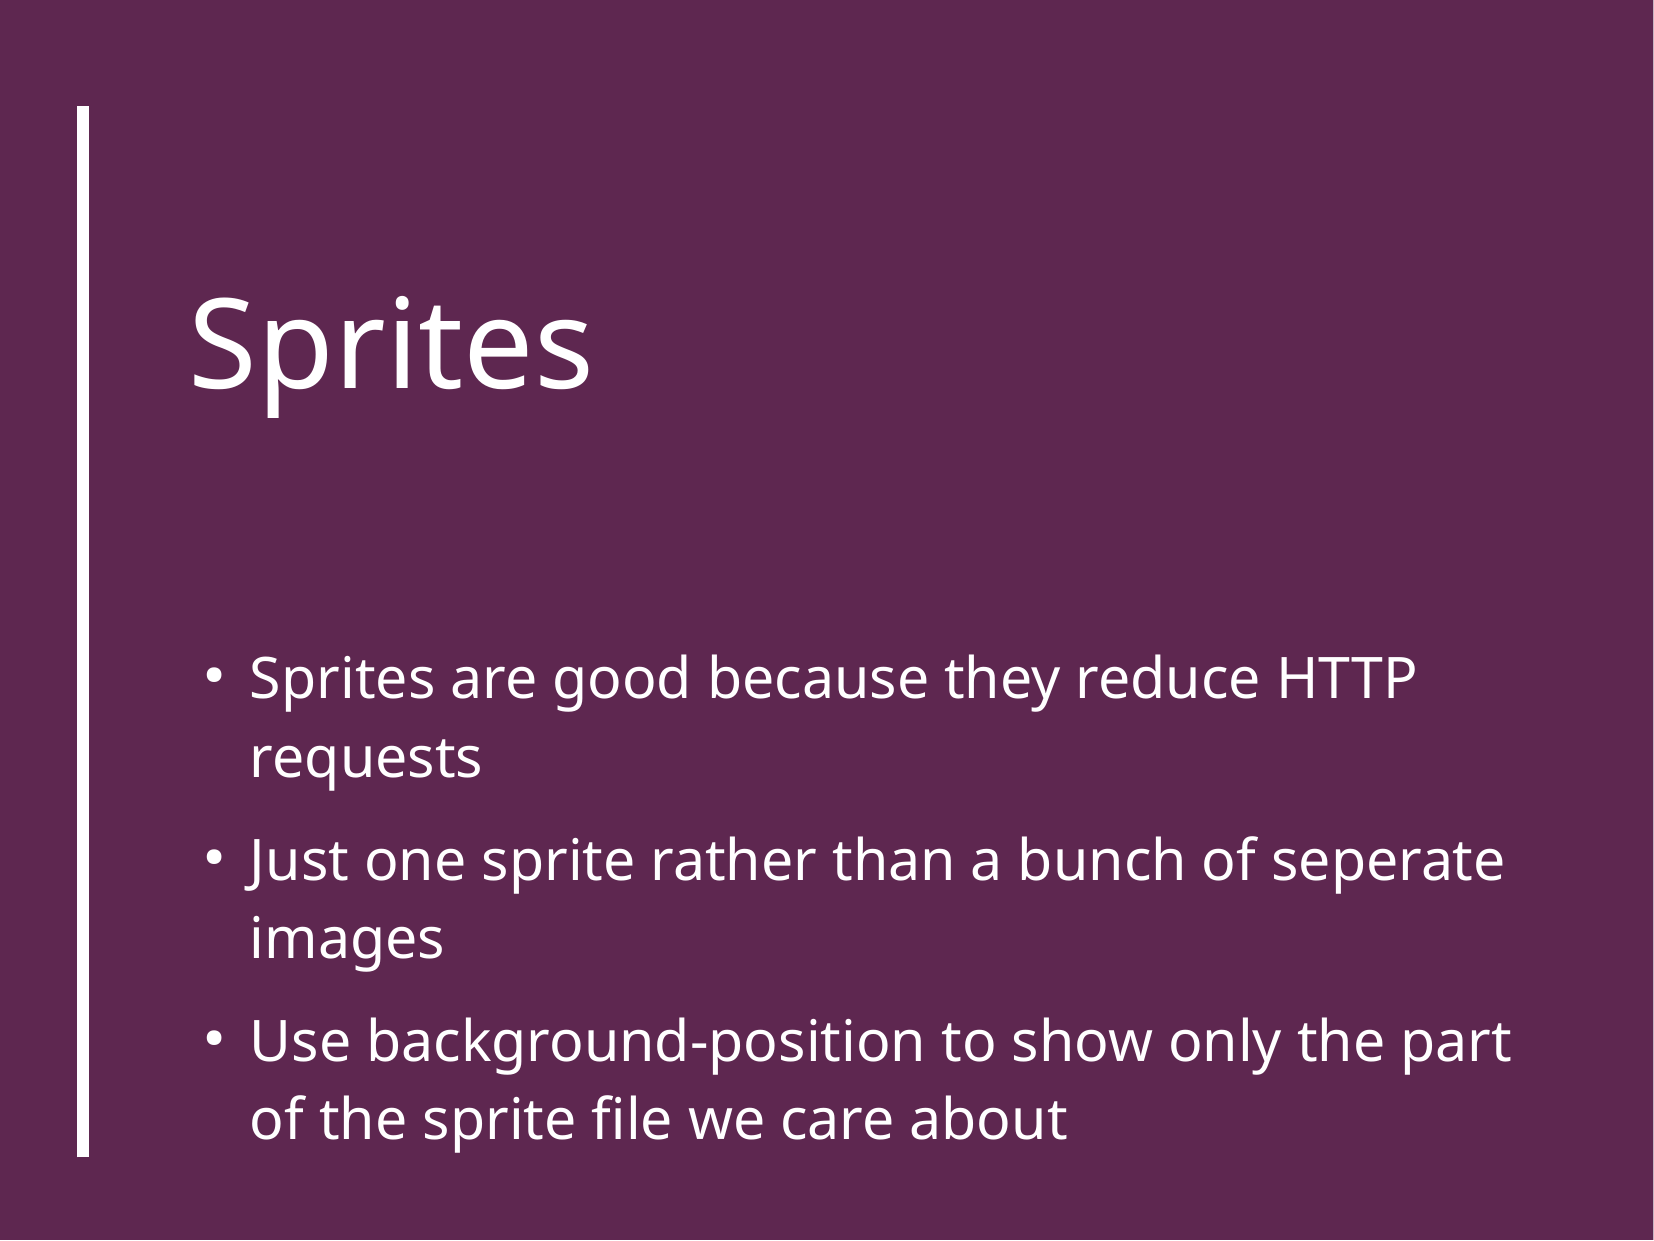

# Sprites
Sprites are good because they reduce HTTP requests
Just one sprite rather than a bunch of seperate images
Use background-position to show only the part of the sprite file we care about